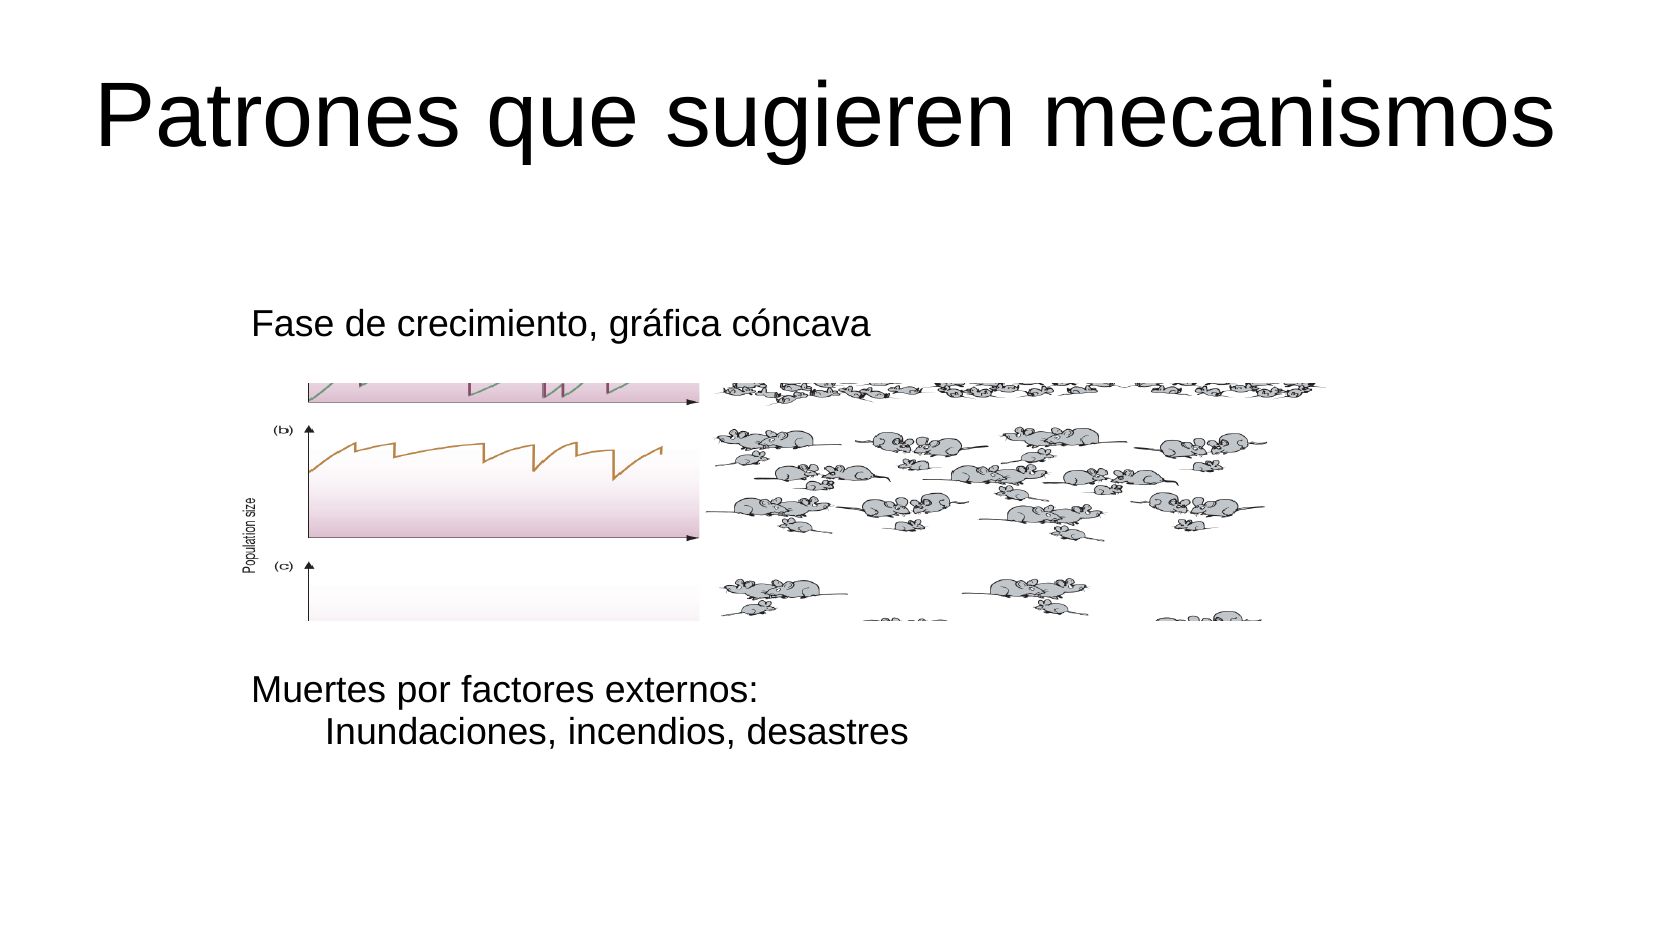

# Patrones que sugieren mecanismos
Fase de crecimiento, gráfica cóncava
Muertes por factores externos:
	Inundaciones, incendios, desastres